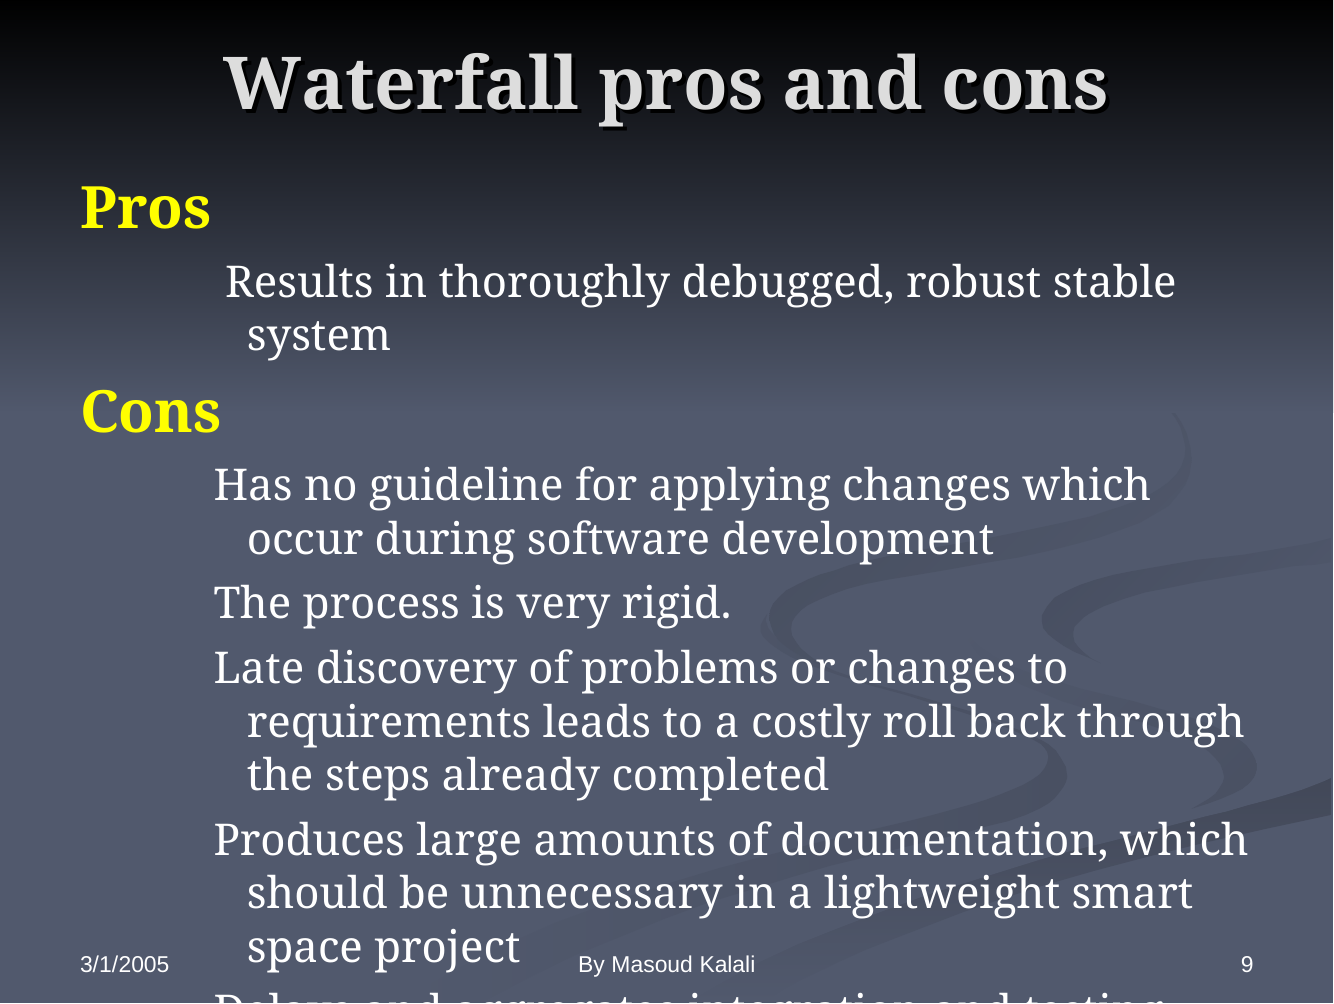

# Waterfall pros and cons
Pros
 Results in thoroughly debugged, robust stable system
Cons
Has no guideline for applying changes which occur during software development
The process is very rigid.
Late discovery of problems or changes to requirements leads to a costly roll back through the steps already completed
Produces large amounts of documentation, which should be unnecessary in a lightweight smart space project
Delays and aggregates integration and testing
By Masoud Kalali
9
3/1/2005